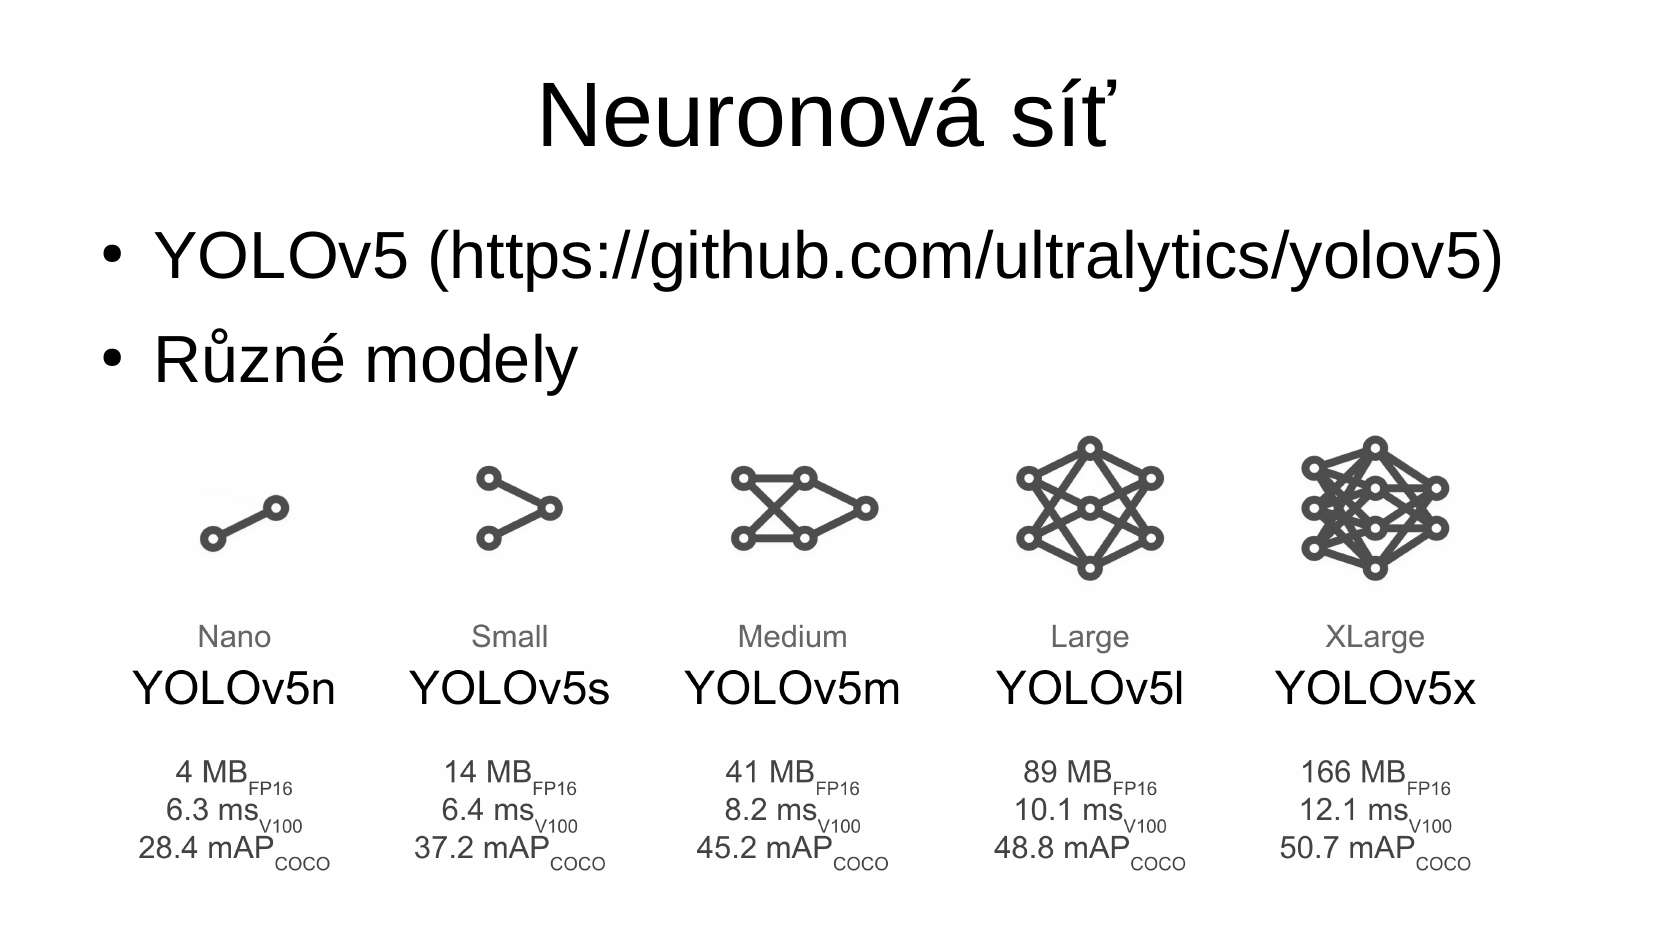

# Neuronová síť
YOLOv5 (https://github.com/ultralytics/yolov5)
Různé modely